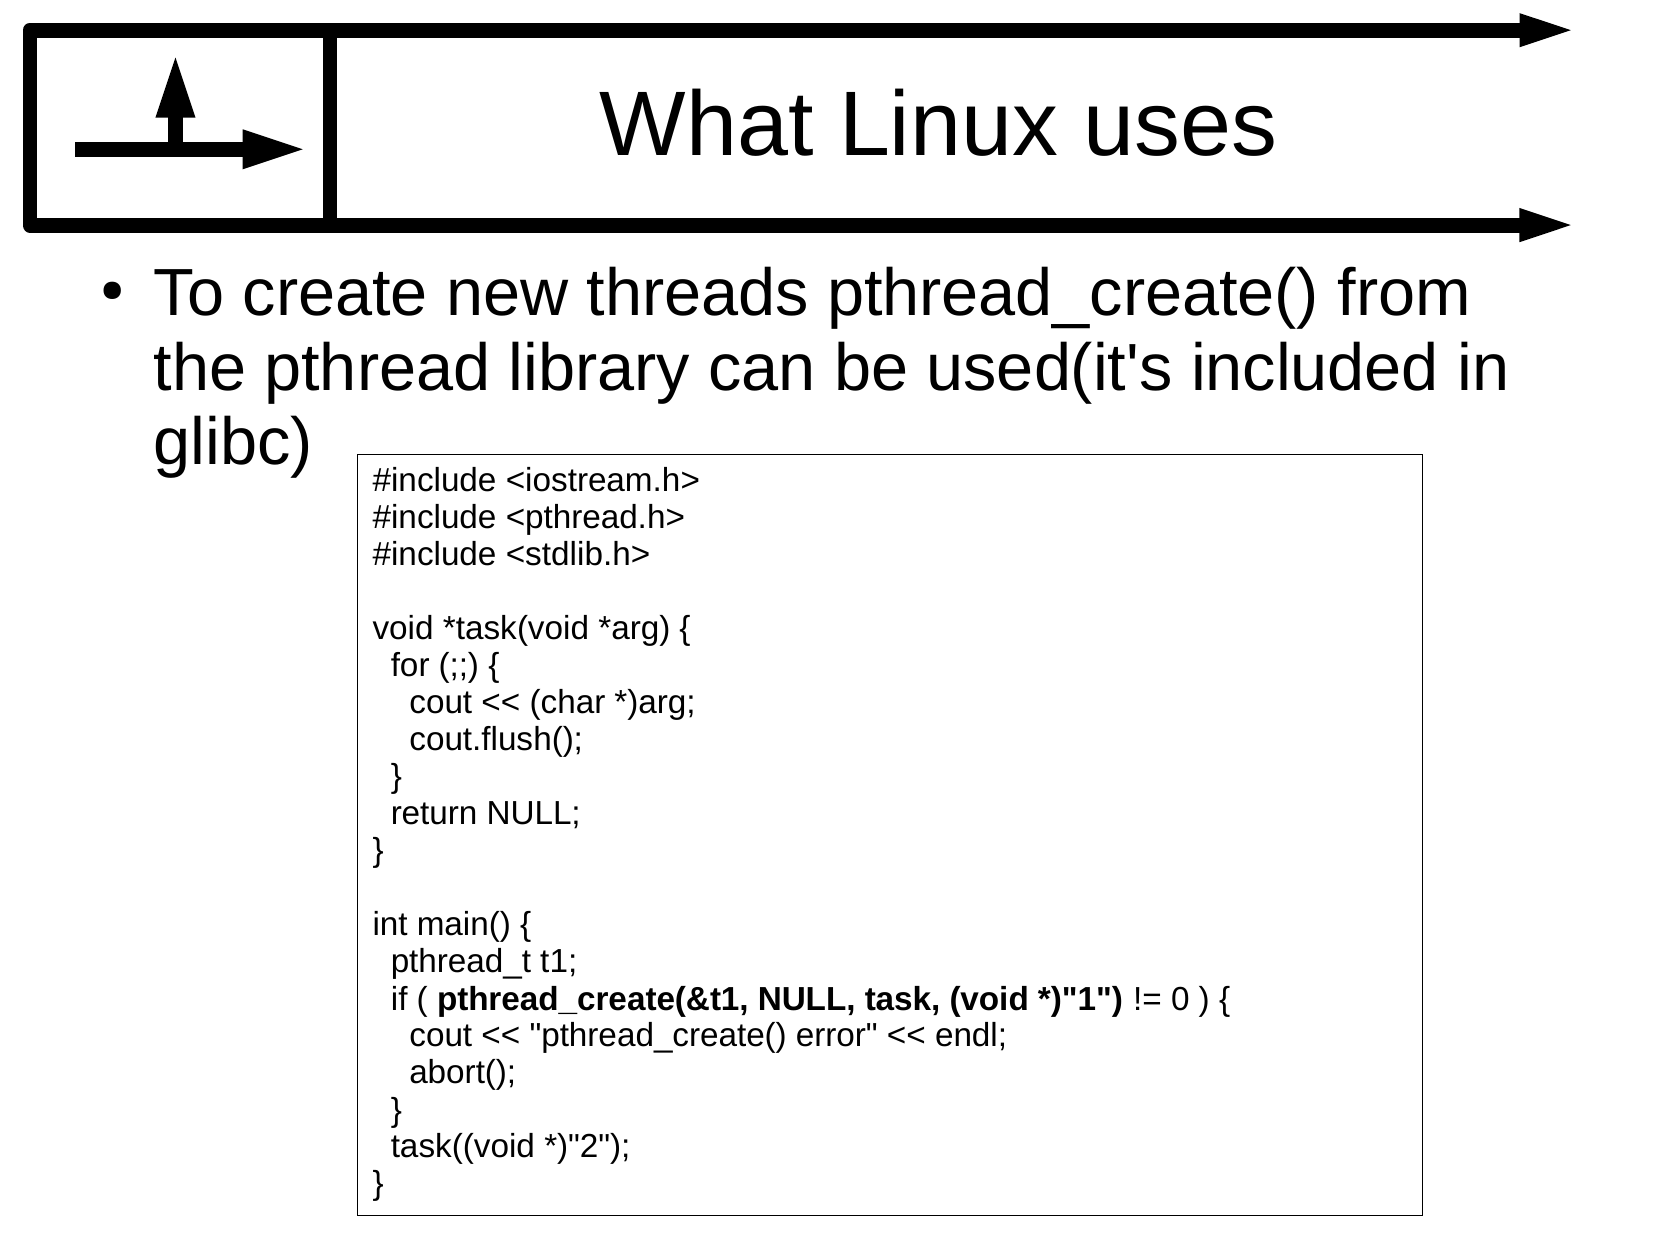

# What Linux uses
To create new threads pthread_create() from the pthread library can be used(it's included in glibc)
#include <iostream.h>
#include <pthread.h>
#include <stdlib.h>
void *task(void *arg) {
 for (;;) {
 cout << (char *)arg;
 cout.flush();
 }
 return NULL;
}
int main() {
 pthread_t t1;
 if ( pthread_create(&t1, NULL, task, (void *)"1") != 0 ) {
 cout << "pthread_create() error" << endl;
 abort();
 }
 task((void *)"2");
}